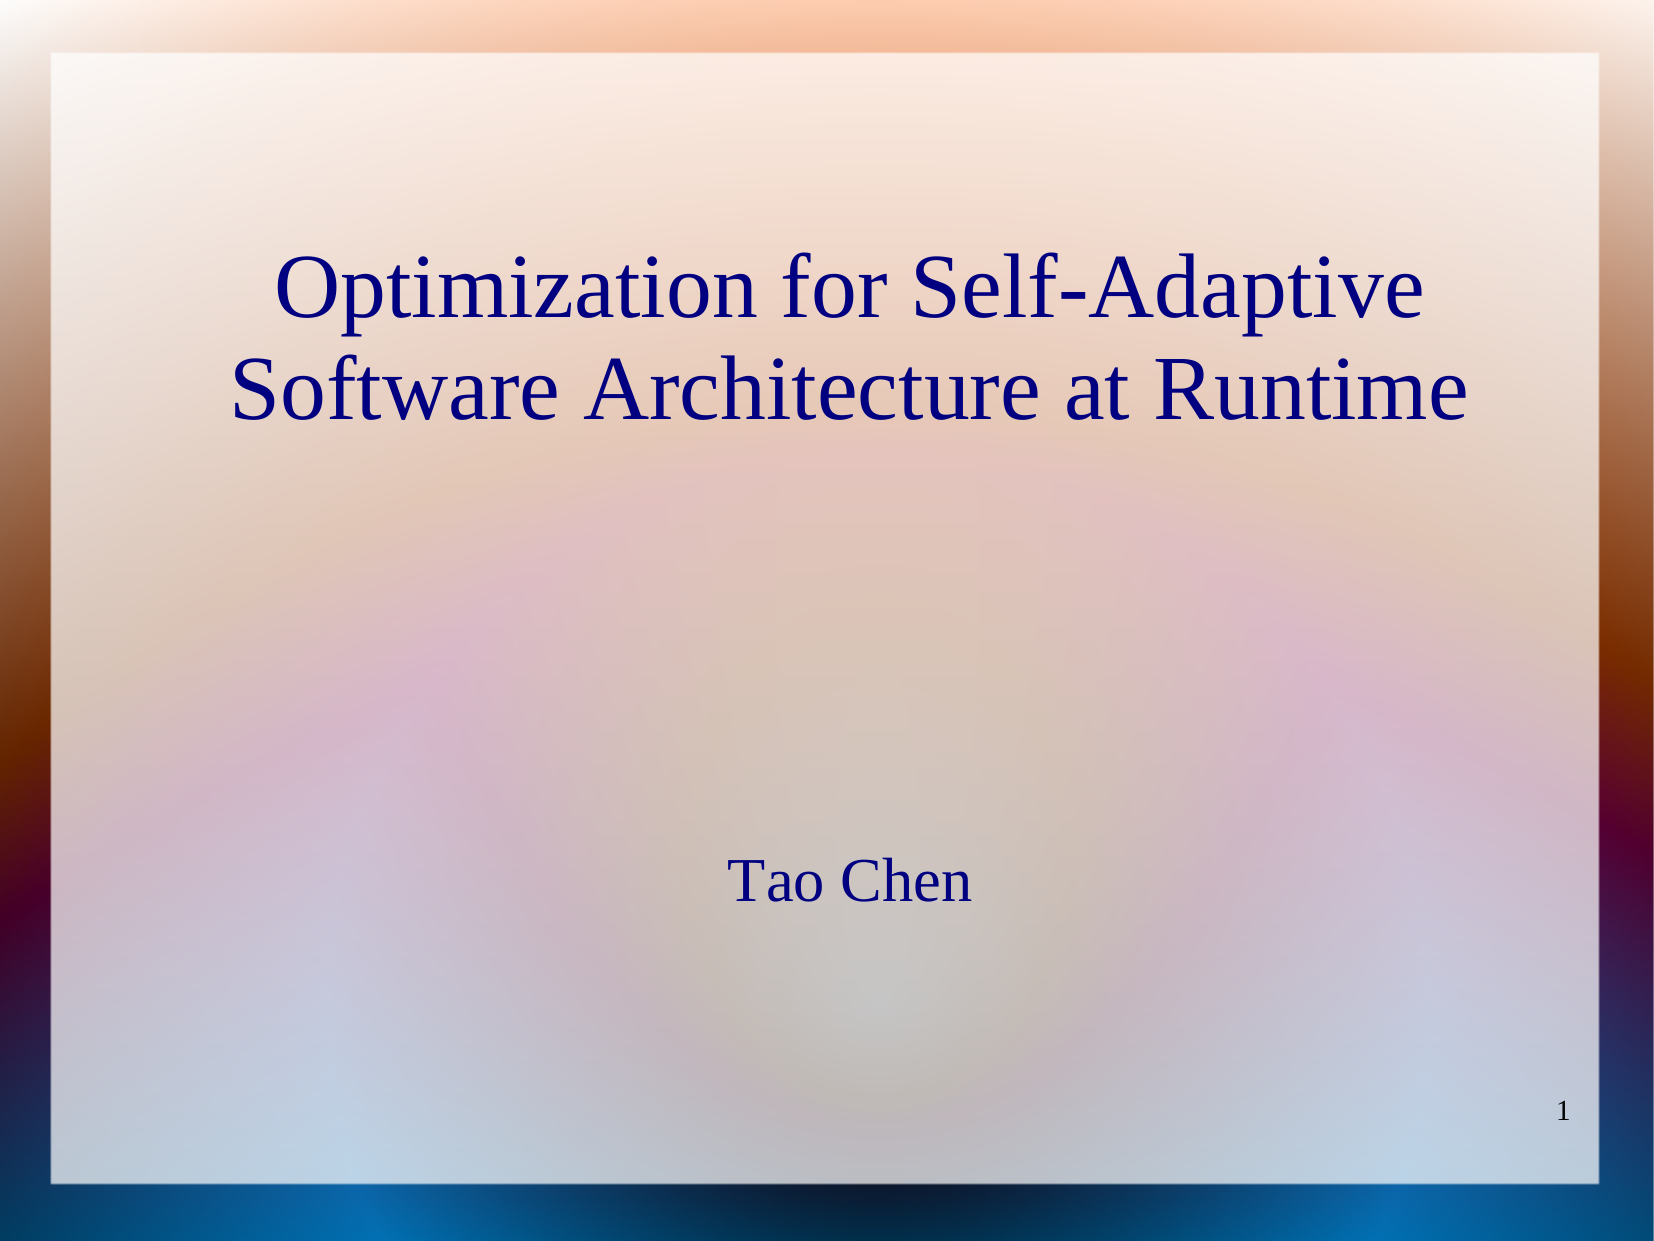

# Optimization for Self-Adaptive Software Architecture at Runtime Tao Chen
1